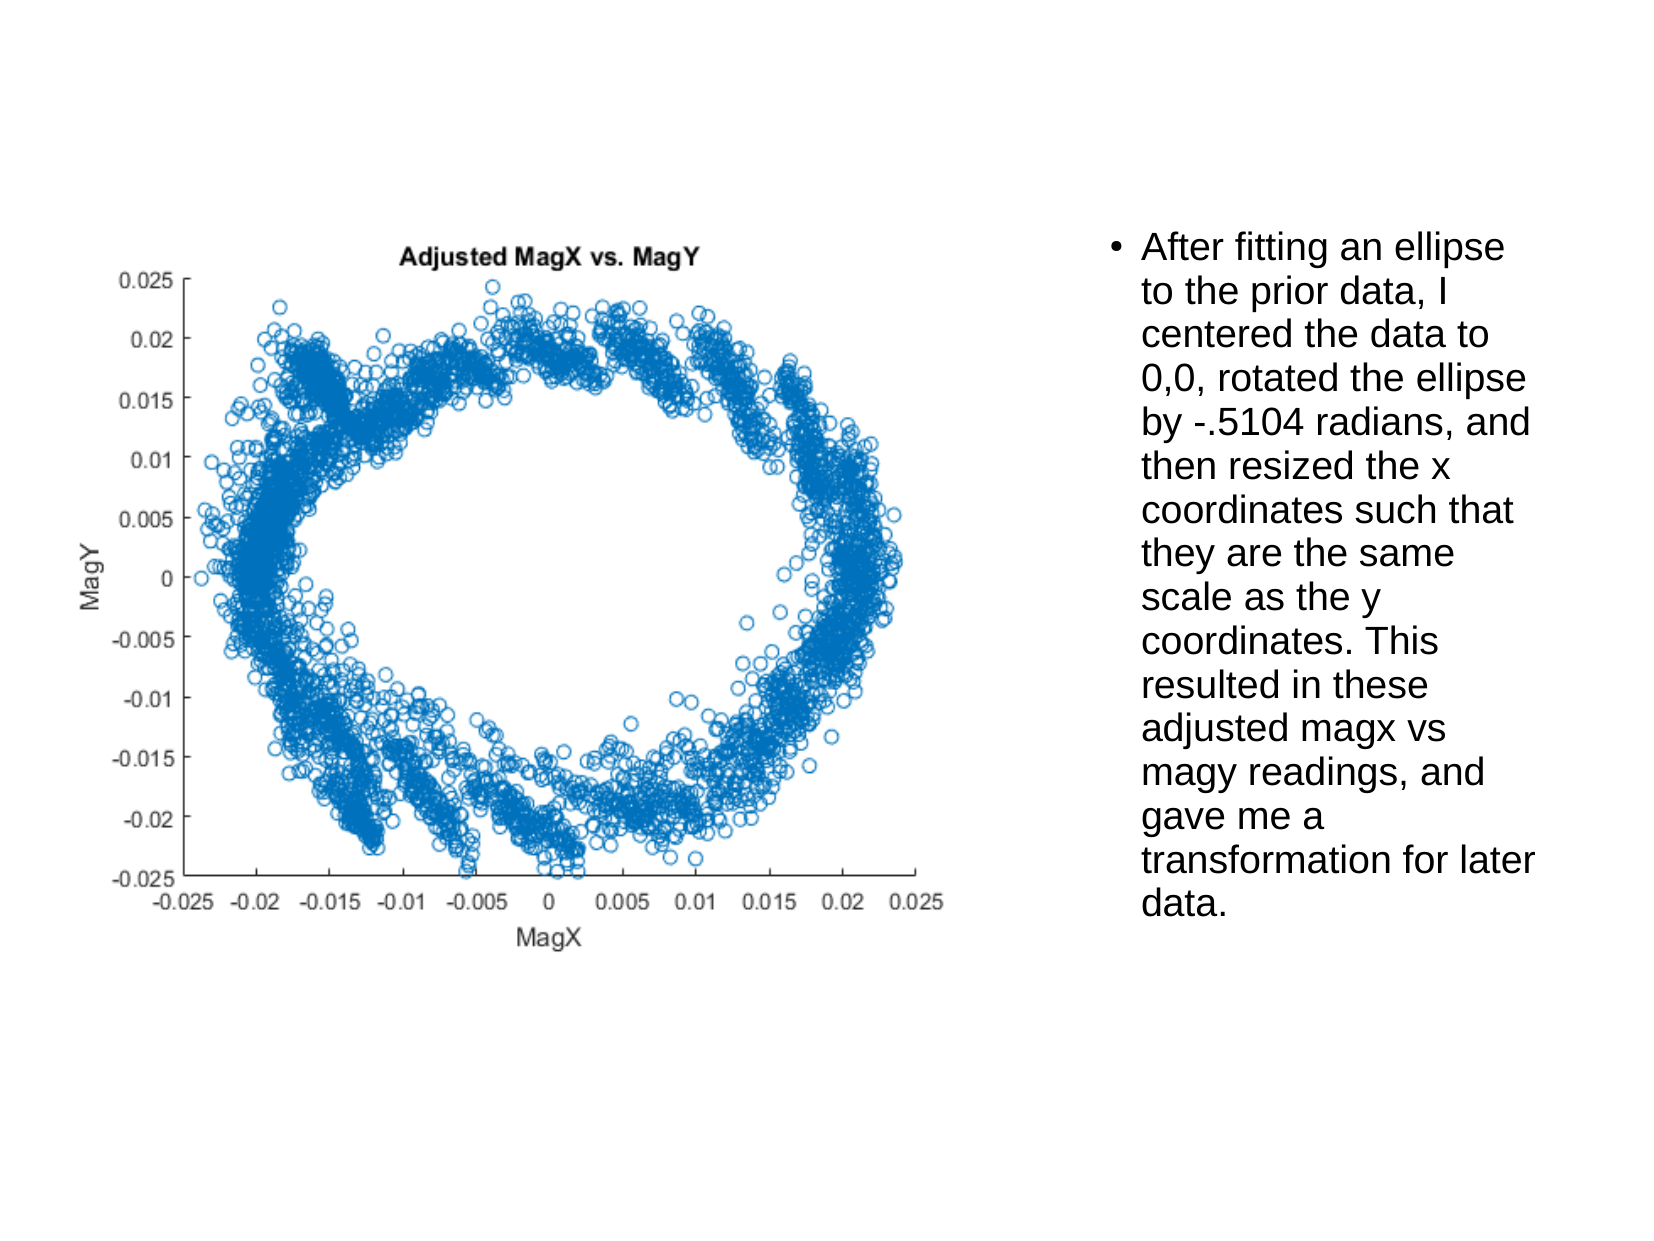

# After fitting an ellipse to the prior data, I centered the data to 0,0, rotated the ellipse by -.5104 radians, and then resized the x coordinates such that they are the same scale as the y coordinates. This resulted in these adjusted magx vs magy readings, and gave me a transformation for later data.